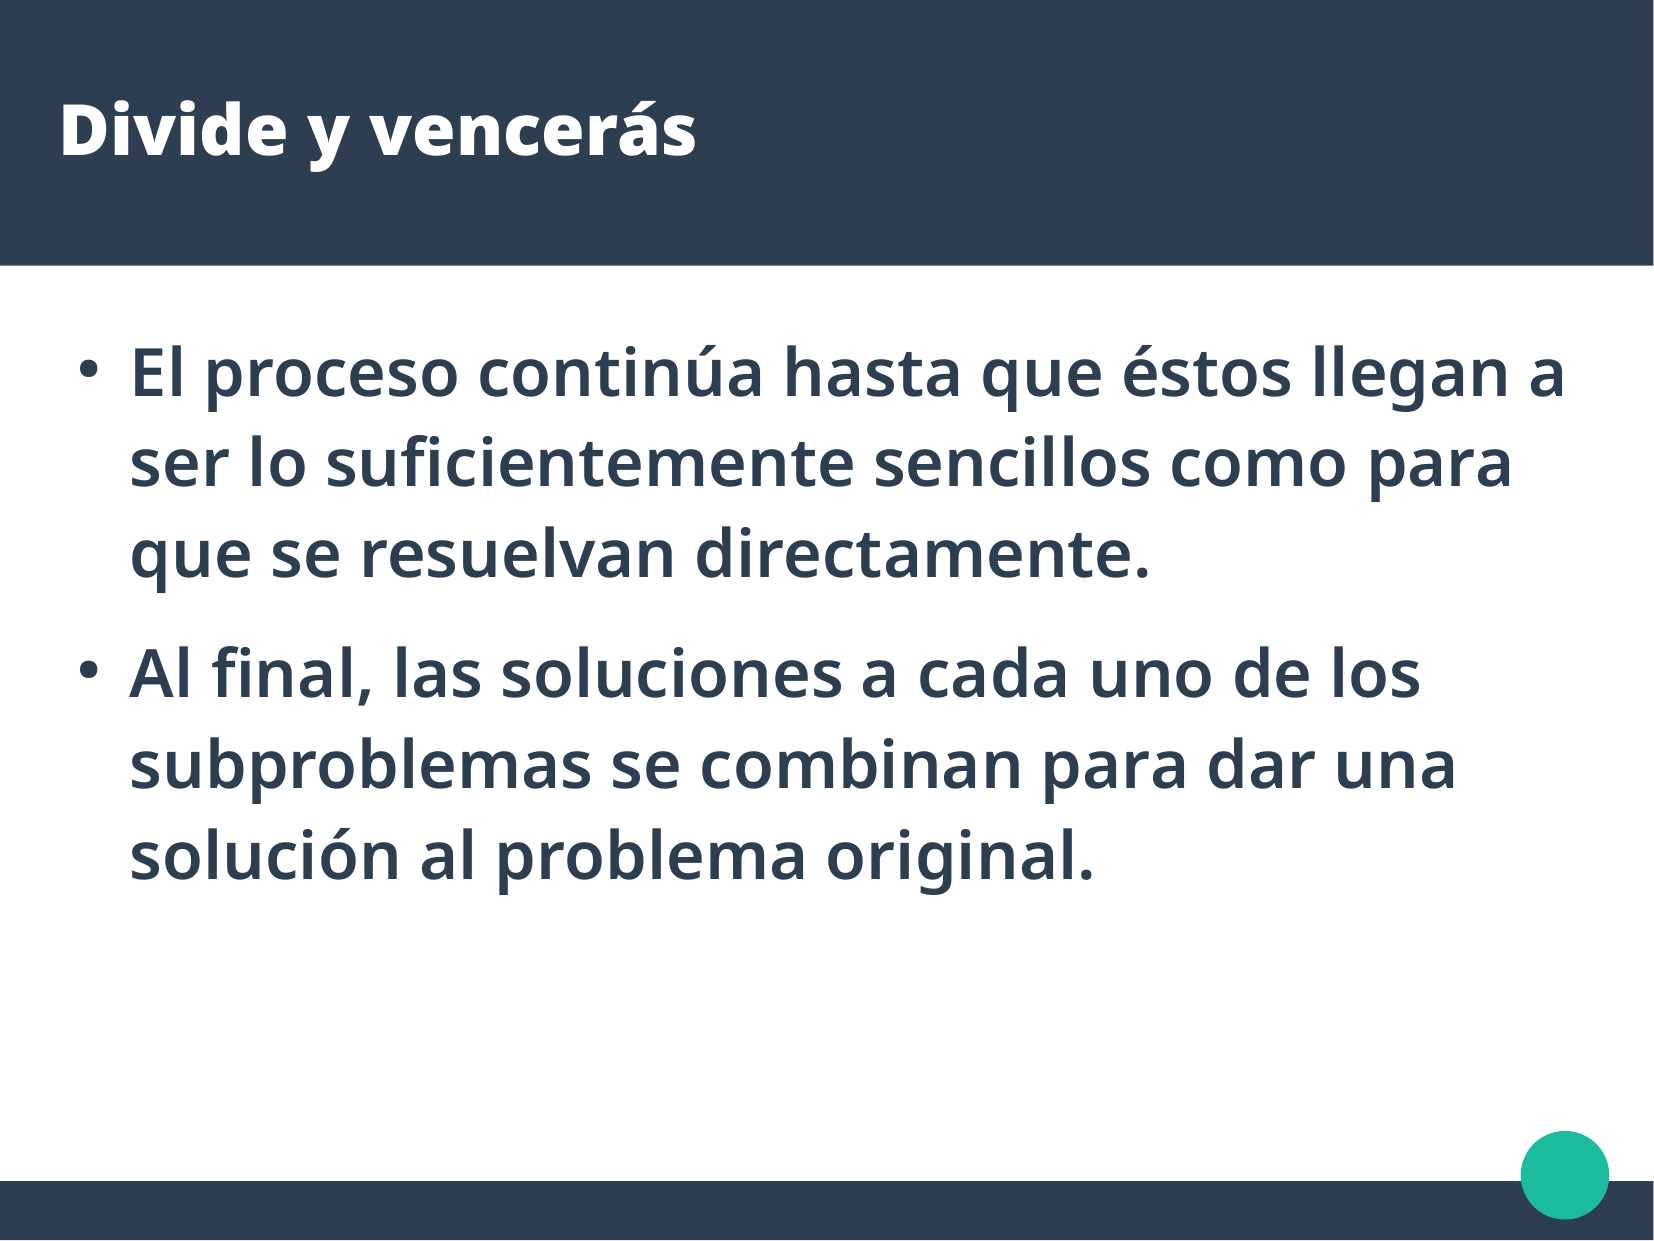

# Divide y vencerás
El proceso continúa hasta que éstos llegan a ser lo suficientemente sencillos como para que se resuelvan directamente.
Al final, las soluciones a cada uno de los subproblemas se combinan para dar una solución al problema original.